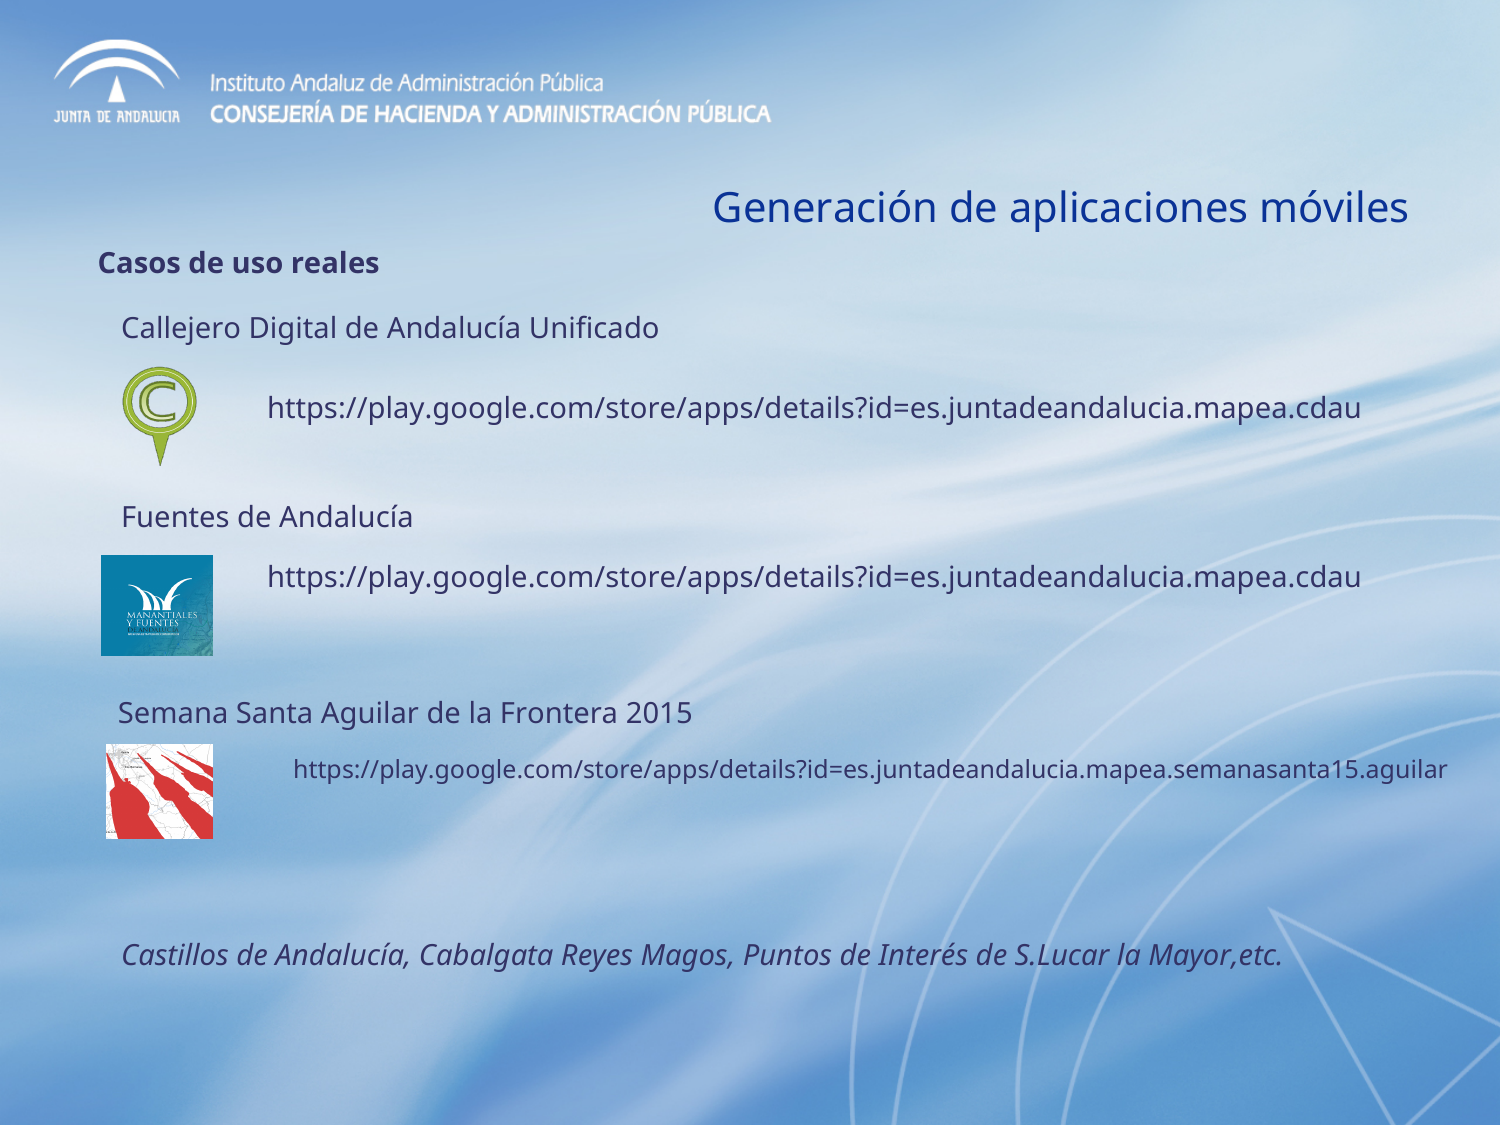

# Generación de aplicaciones móviles
Casos de uso reales
Callejero Digital de Andalucía Unificado
https://play.google.com/store/apps/details?id=es.juntadeandalucia.mapea.cdau
Fuentes de Andalucía
https://play.google.com/store/apps/details?id=es.juntadeandalucia.mapea.cdau
Semana Santa Aguilar de la Frontera 2015
https://play.google.com/store/apps/details?id=es.juntadeandalucia.mapea.semanasanta15.aguilar
Castillos de Andalucía, Cabalgata Reyes Magos, Puntos de Interés de S.Lucar la Mayor,etc.